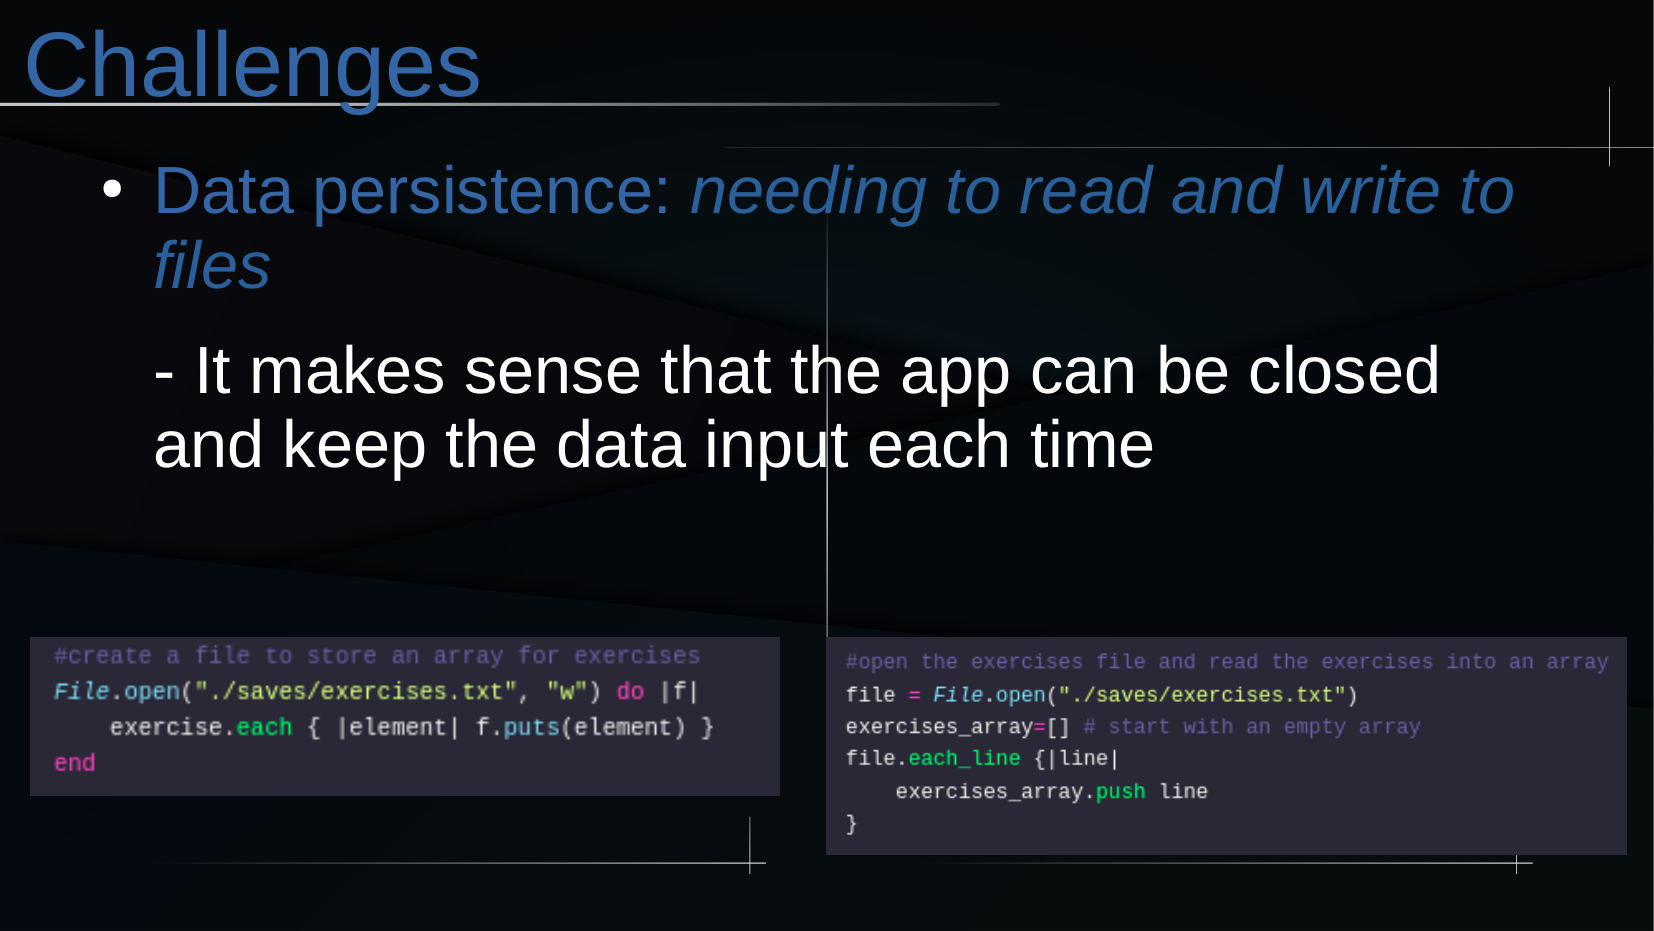

# Challenges
Data persistence: needing to read and write to files
- It makes sense that the app can be closed and keep the data input each time